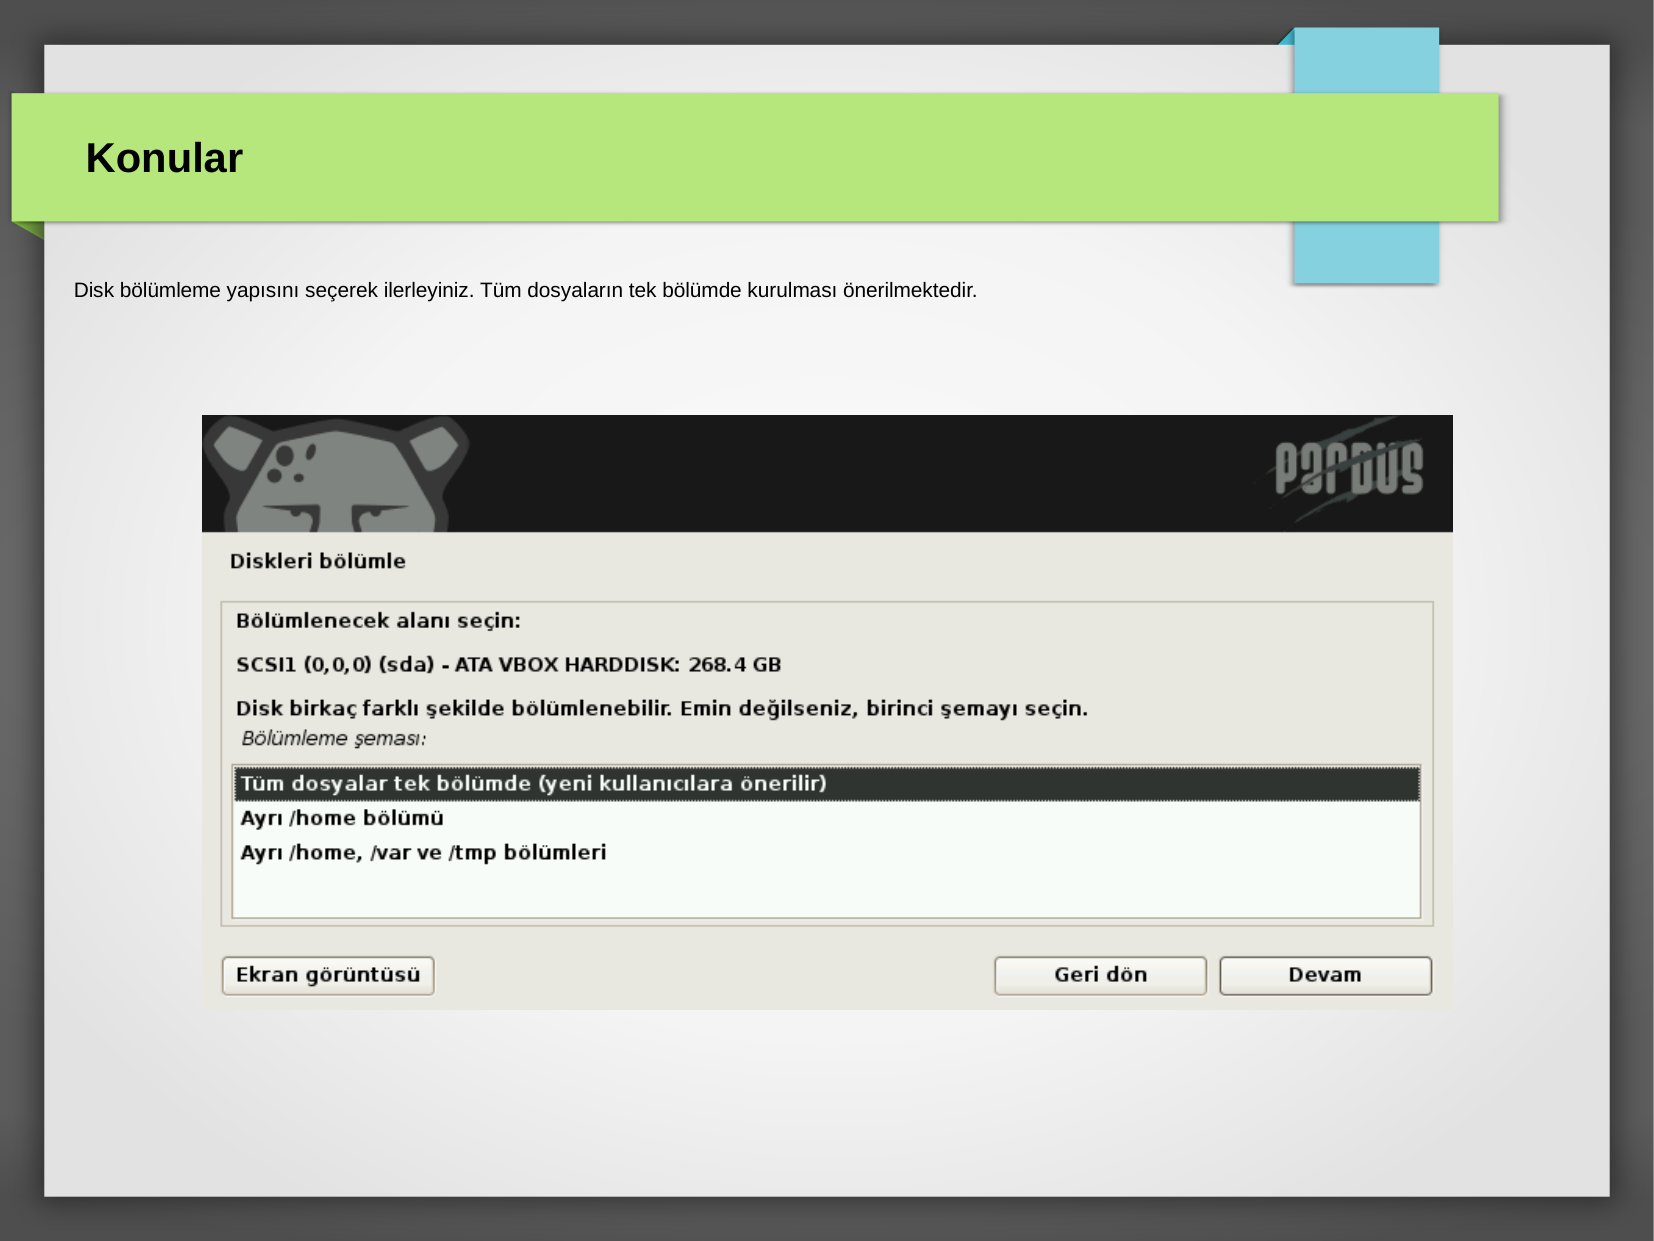

Konular
Disk bölümleme yapısını seçerek ilerleyiniz. Tüm dosyaların tek bölümde kurulması önerilmektedir.